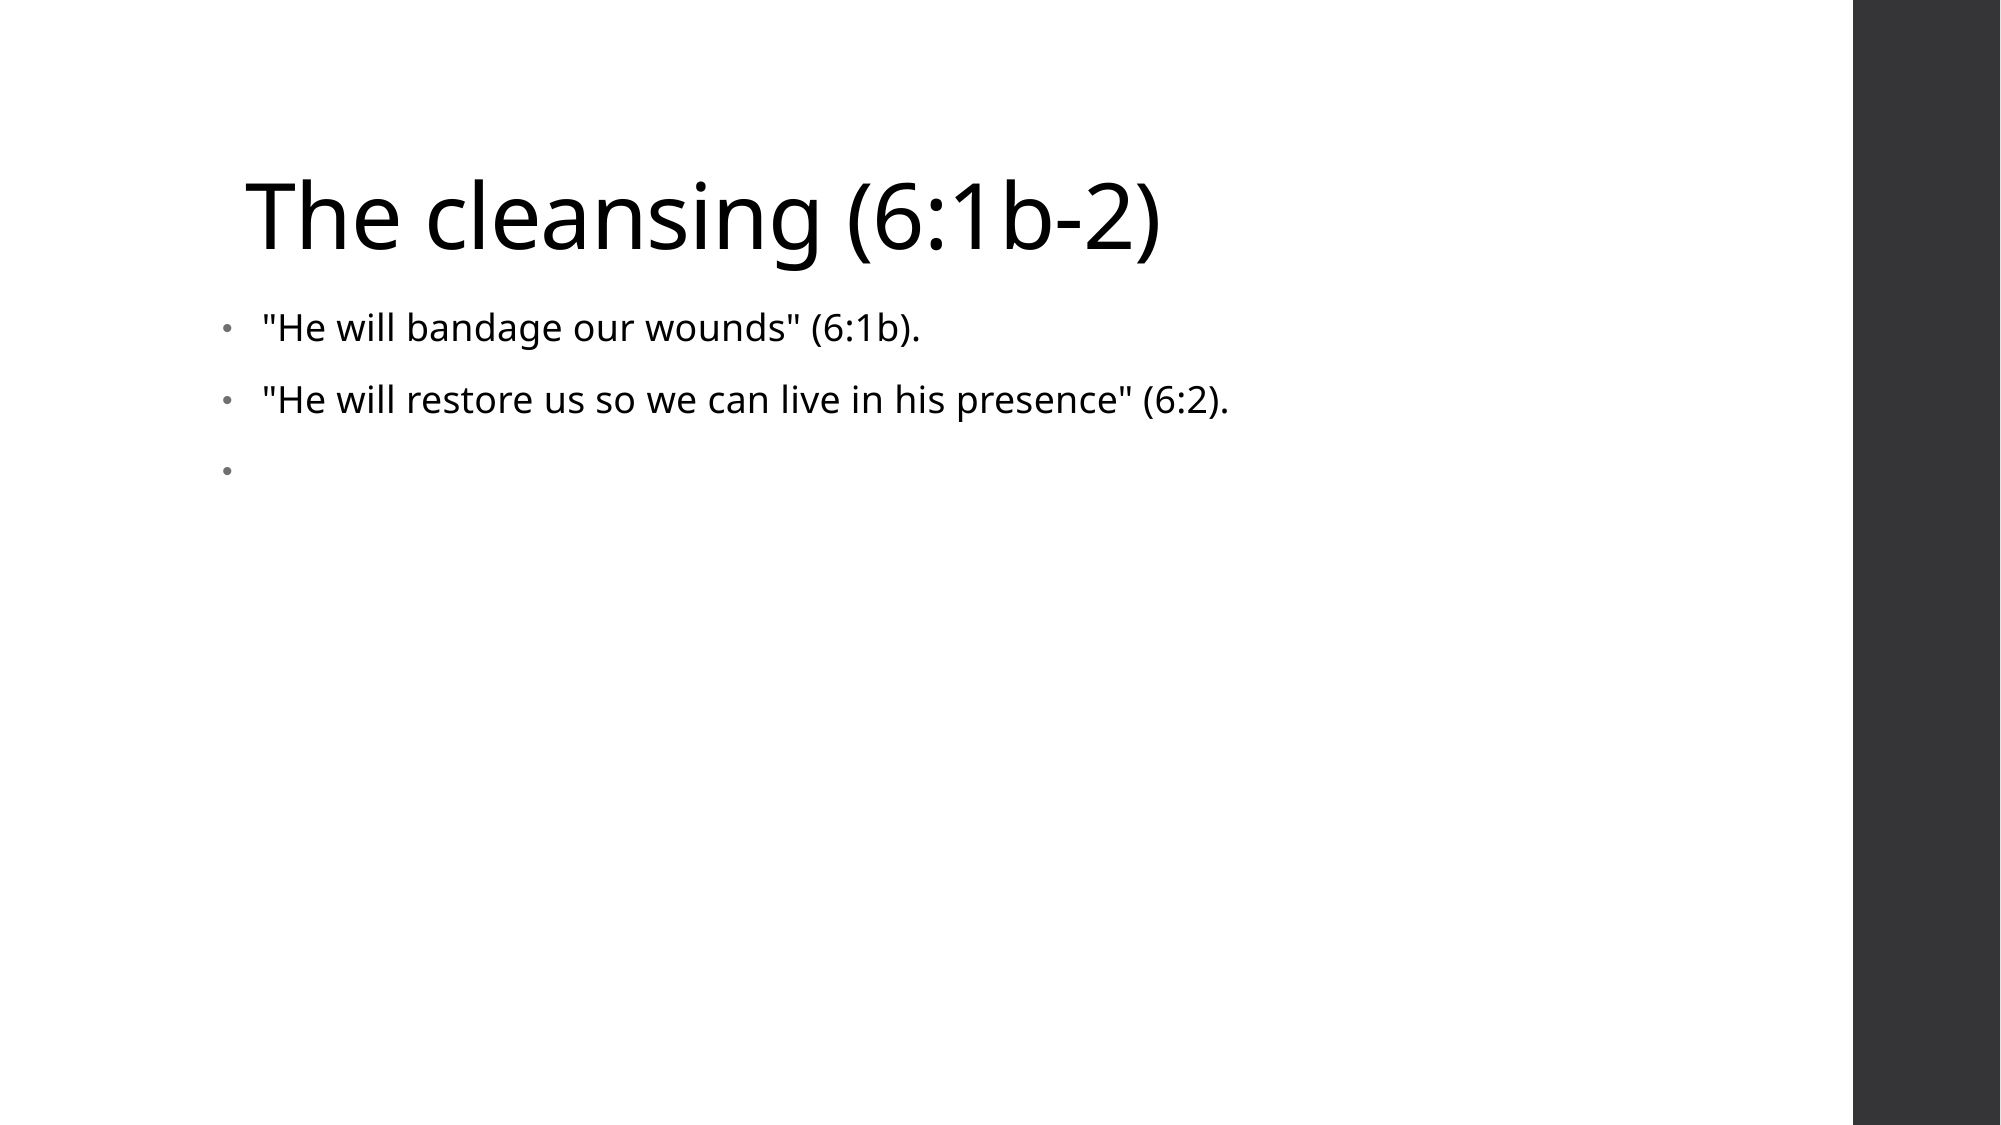

# The cleansing (6:1b-2)
 "He will bandage our wounds" (6:1b).
 "He will restore us so we can live in his presence" (6:2).